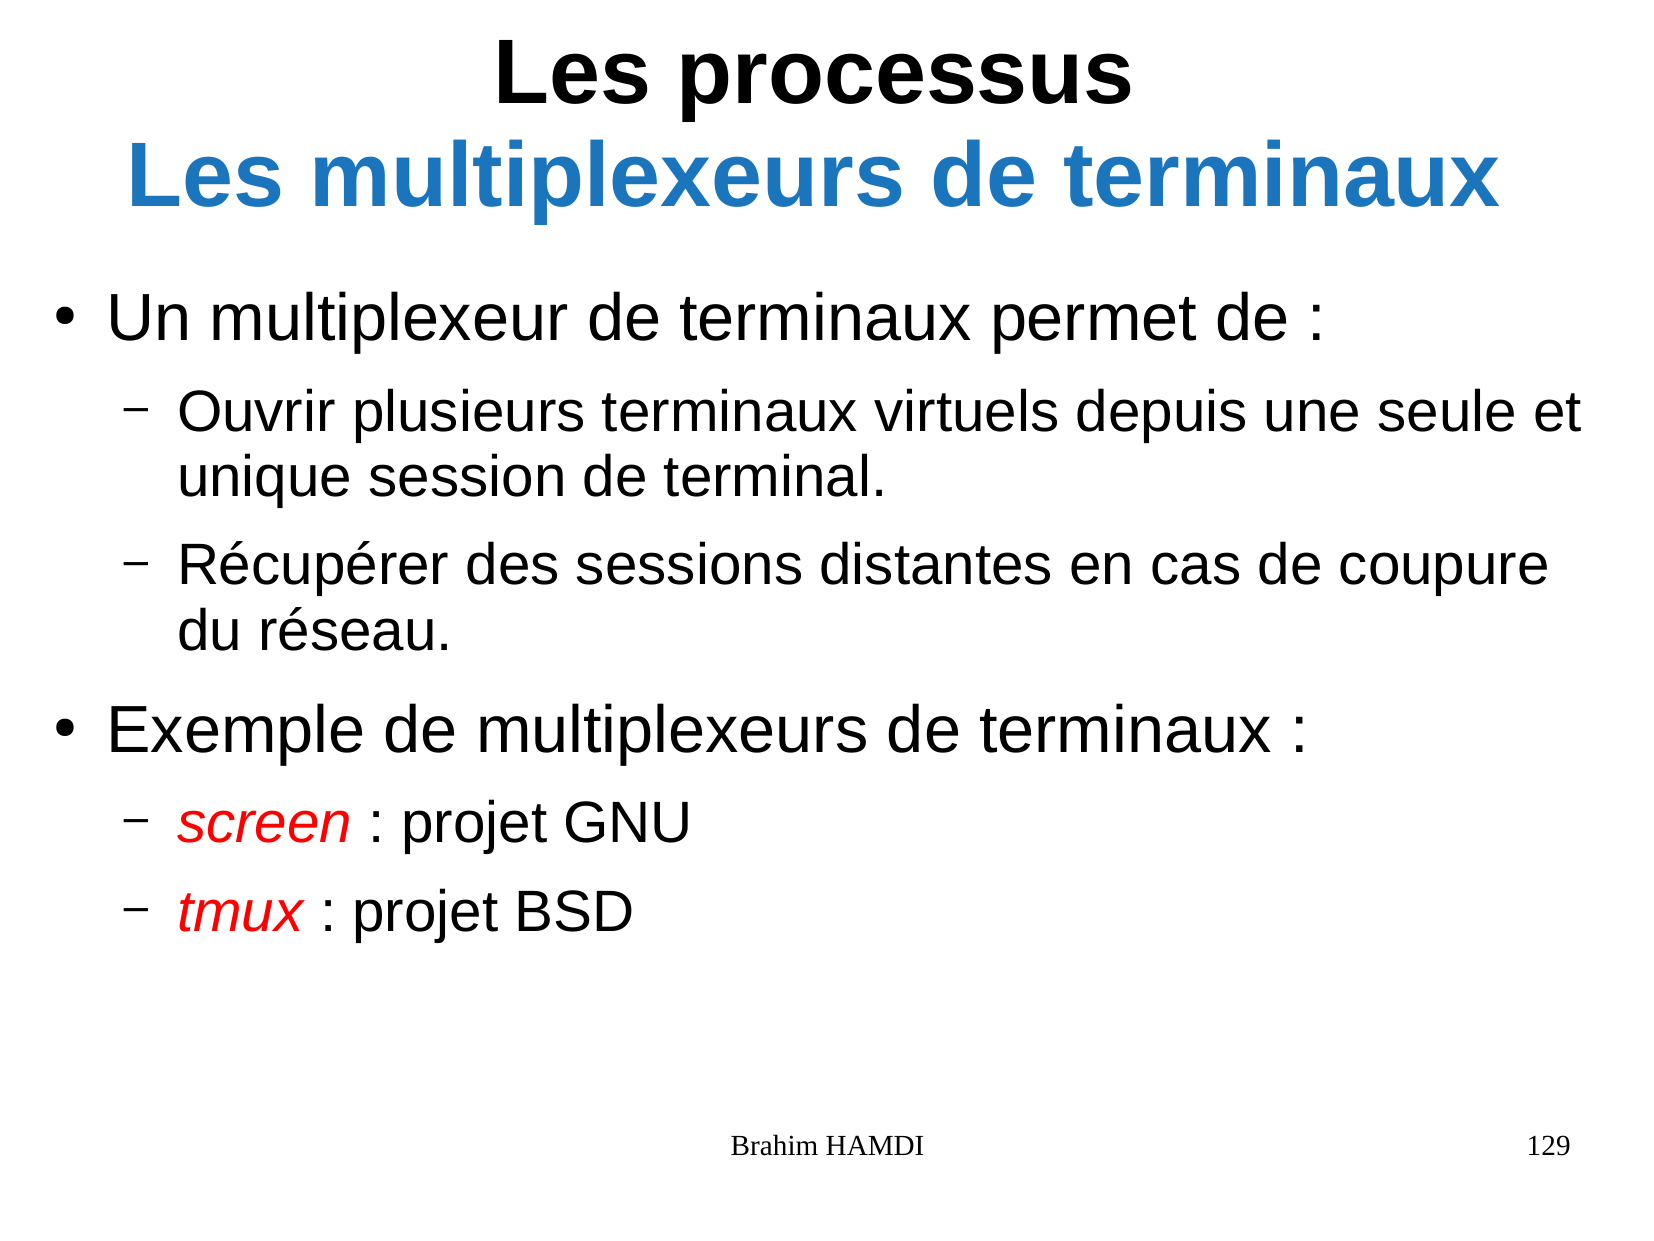

# Les processus Les multiplexeurs de terminaux
Un multiplexeur de terminaux permet de :
Ouvrir plusieurs terminaux virtuels depuis une seule et unique session de terminal.
Récupérer des sessions distantes en cas de coupure du réseau.
Exemple de multiplexeurs de terminaux :
screen : projet GNU
tmux : projet BSD
Brahim HAMDI
129